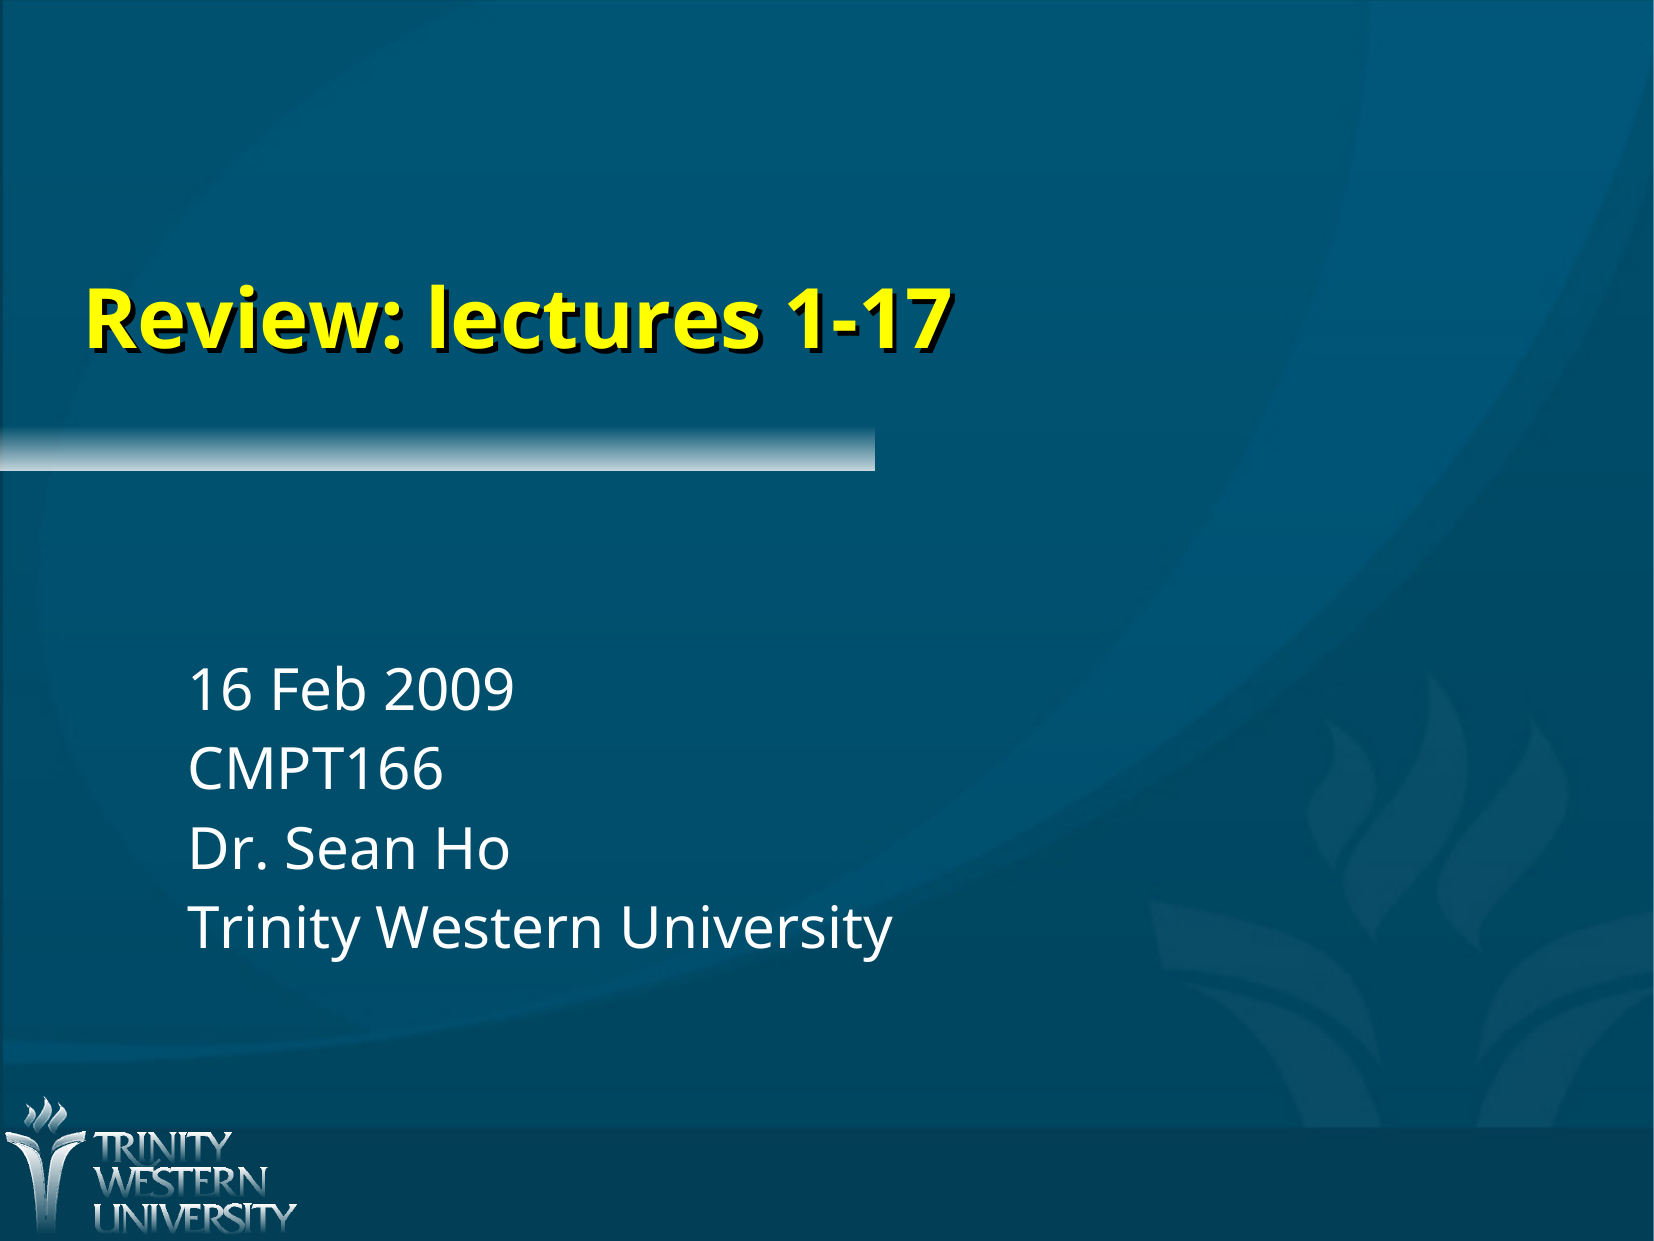

# Review: lectures 1-17
16 Feb 2009
CMPT166
Dr. Sean Ho
Trinity Western University